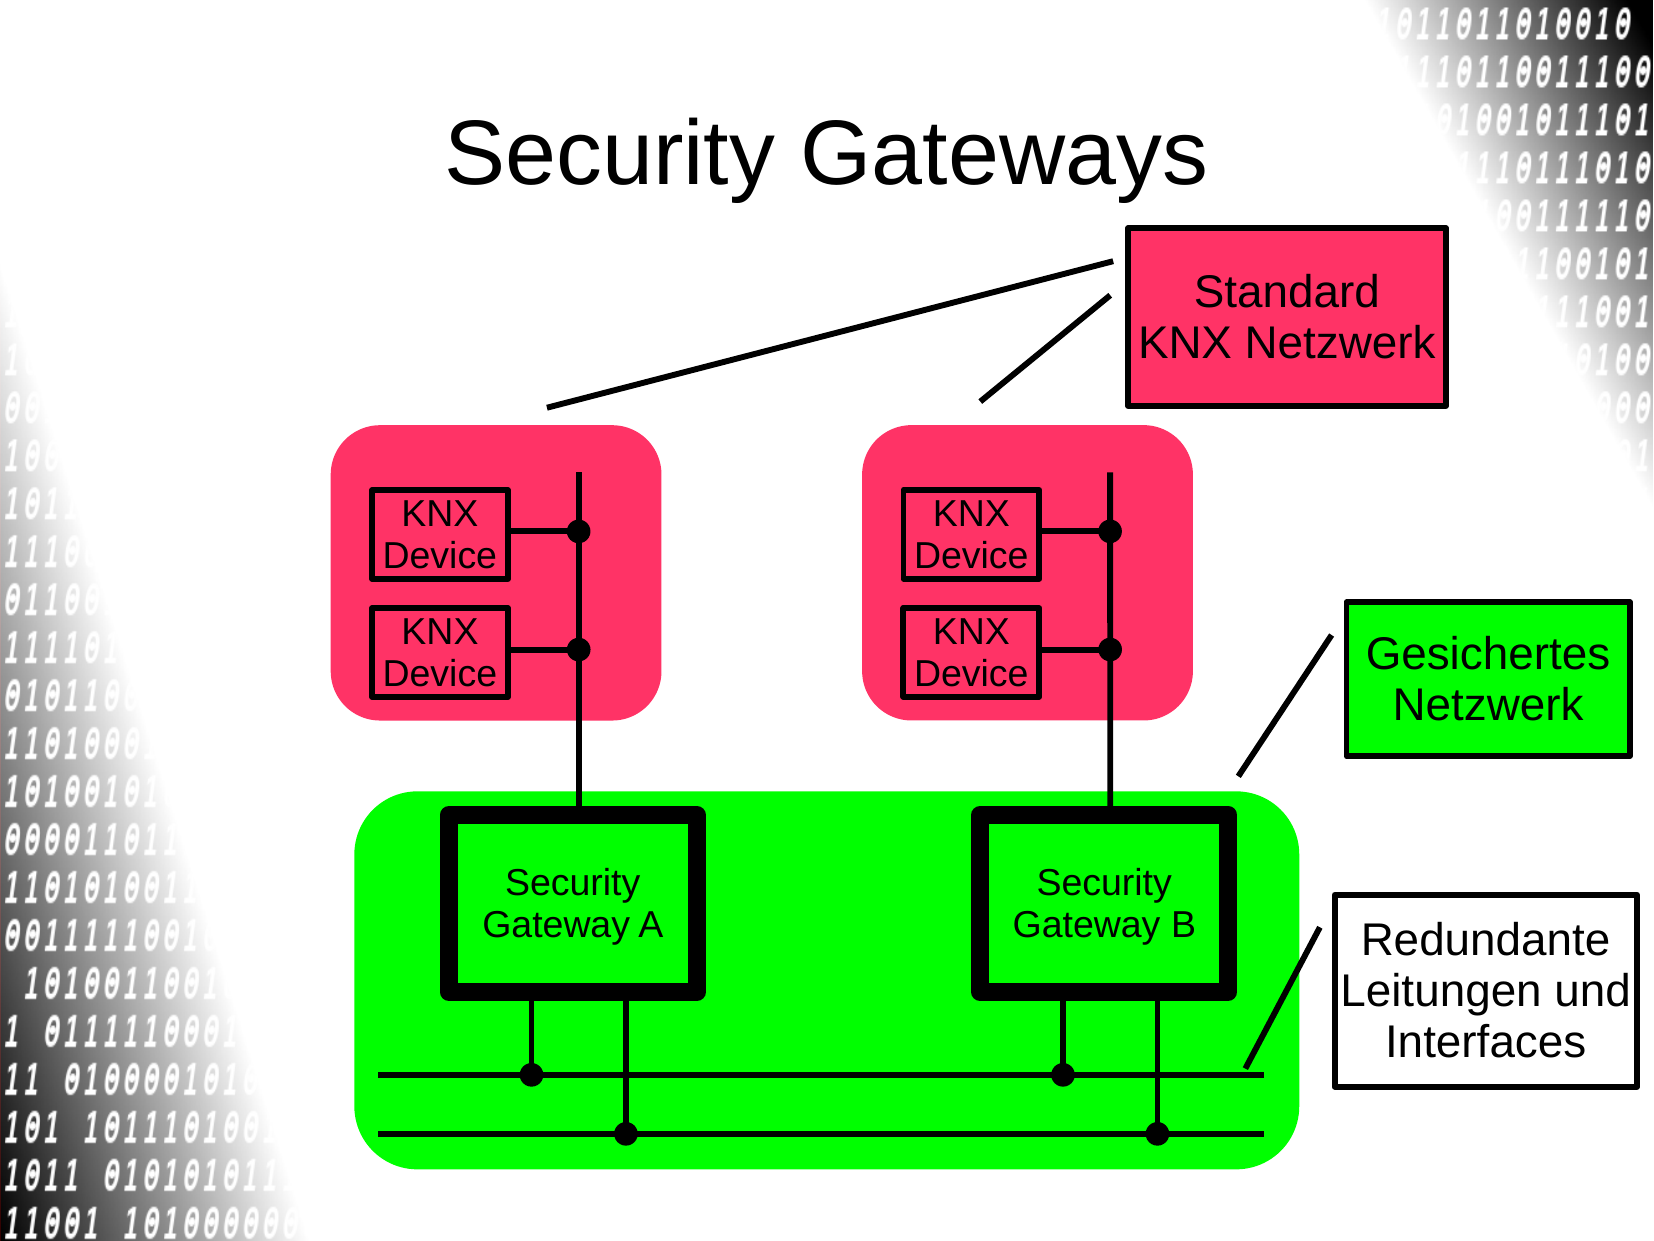

# Security Gateways
Standard
KNX Netzwerk
KNX
Device
KNX
Device
Gesichertes
Netzwerk
KNX
Device
KNX
Device
Security
Gateway A
Security
Gateway B
Redundante
Leitungen und
Interfaces